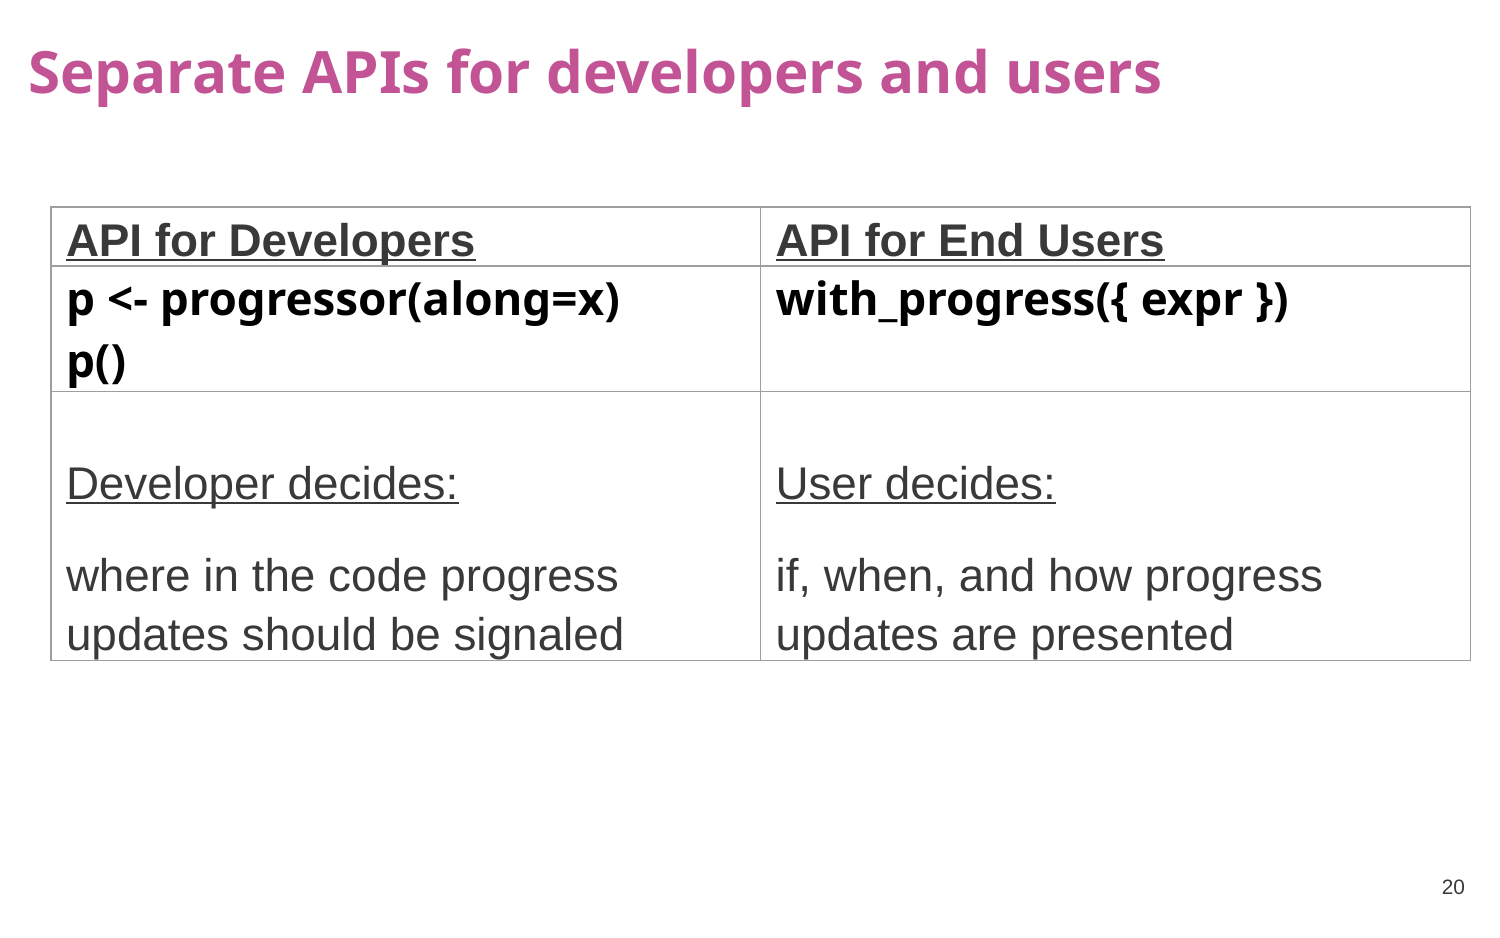

# Separate APIs for developers and users
| API for Developers | API for End Users |
| --- | --- |
| p <- progressor(along=x) p() | with\_progress({ expr }) |
| Developer decides: where in the code progress updates should be signaled | User decides: if, when, and how progress updates are presented |